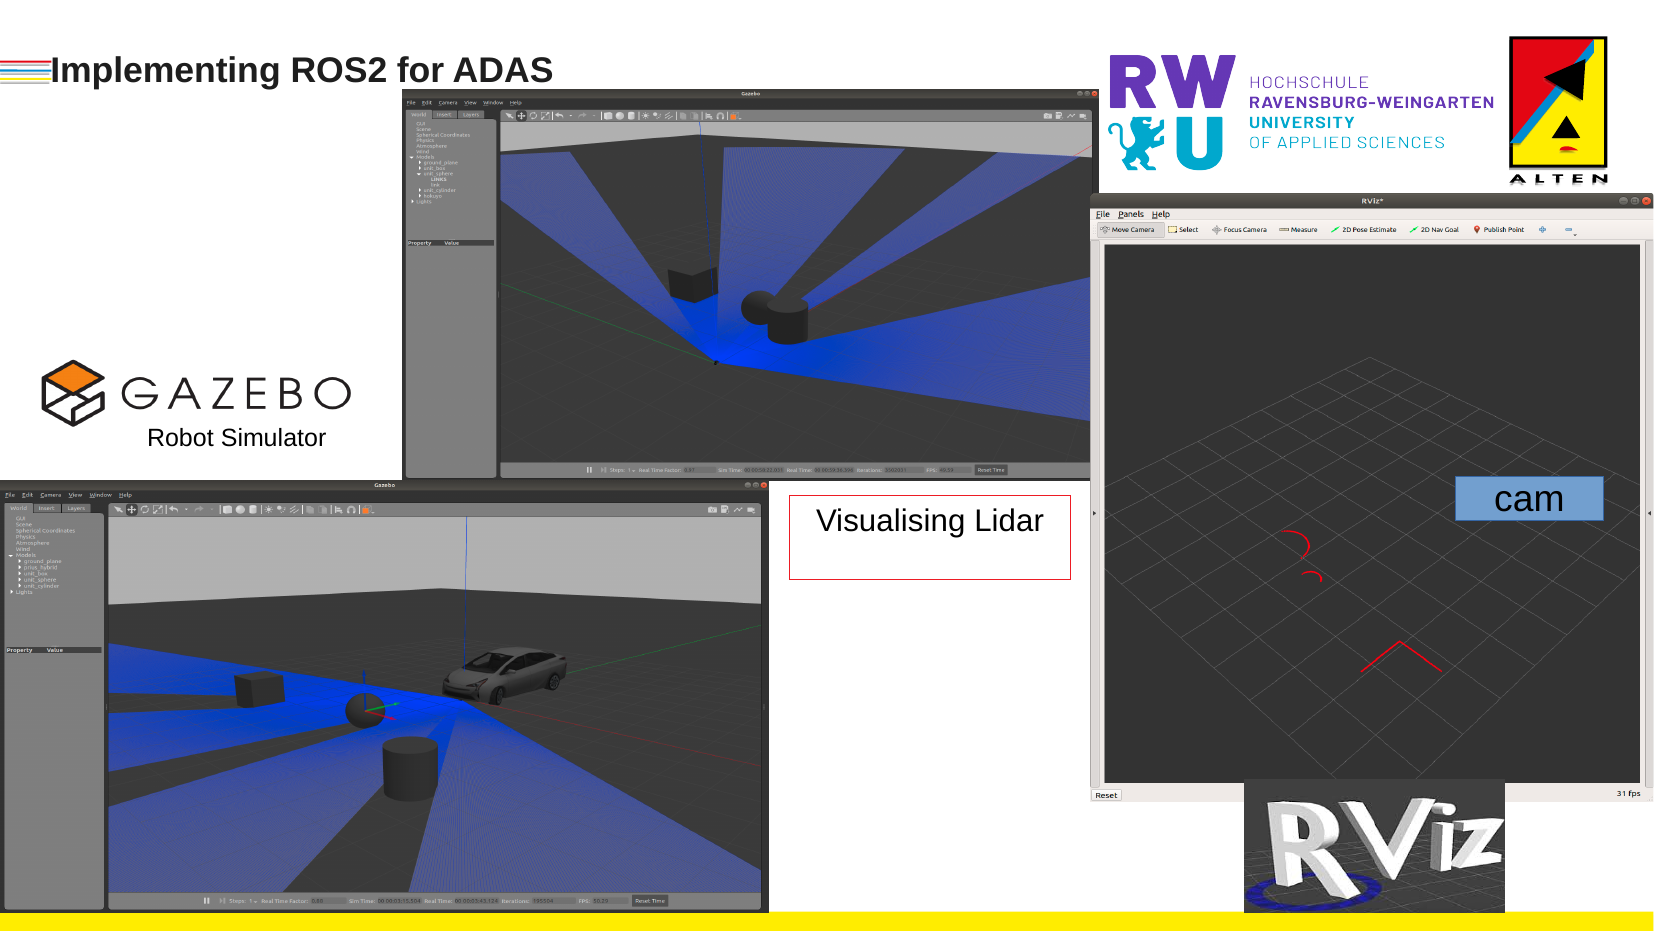

# Implementing ROS2 for ADAS
Robot Simulator
cam
Visualising Lidar